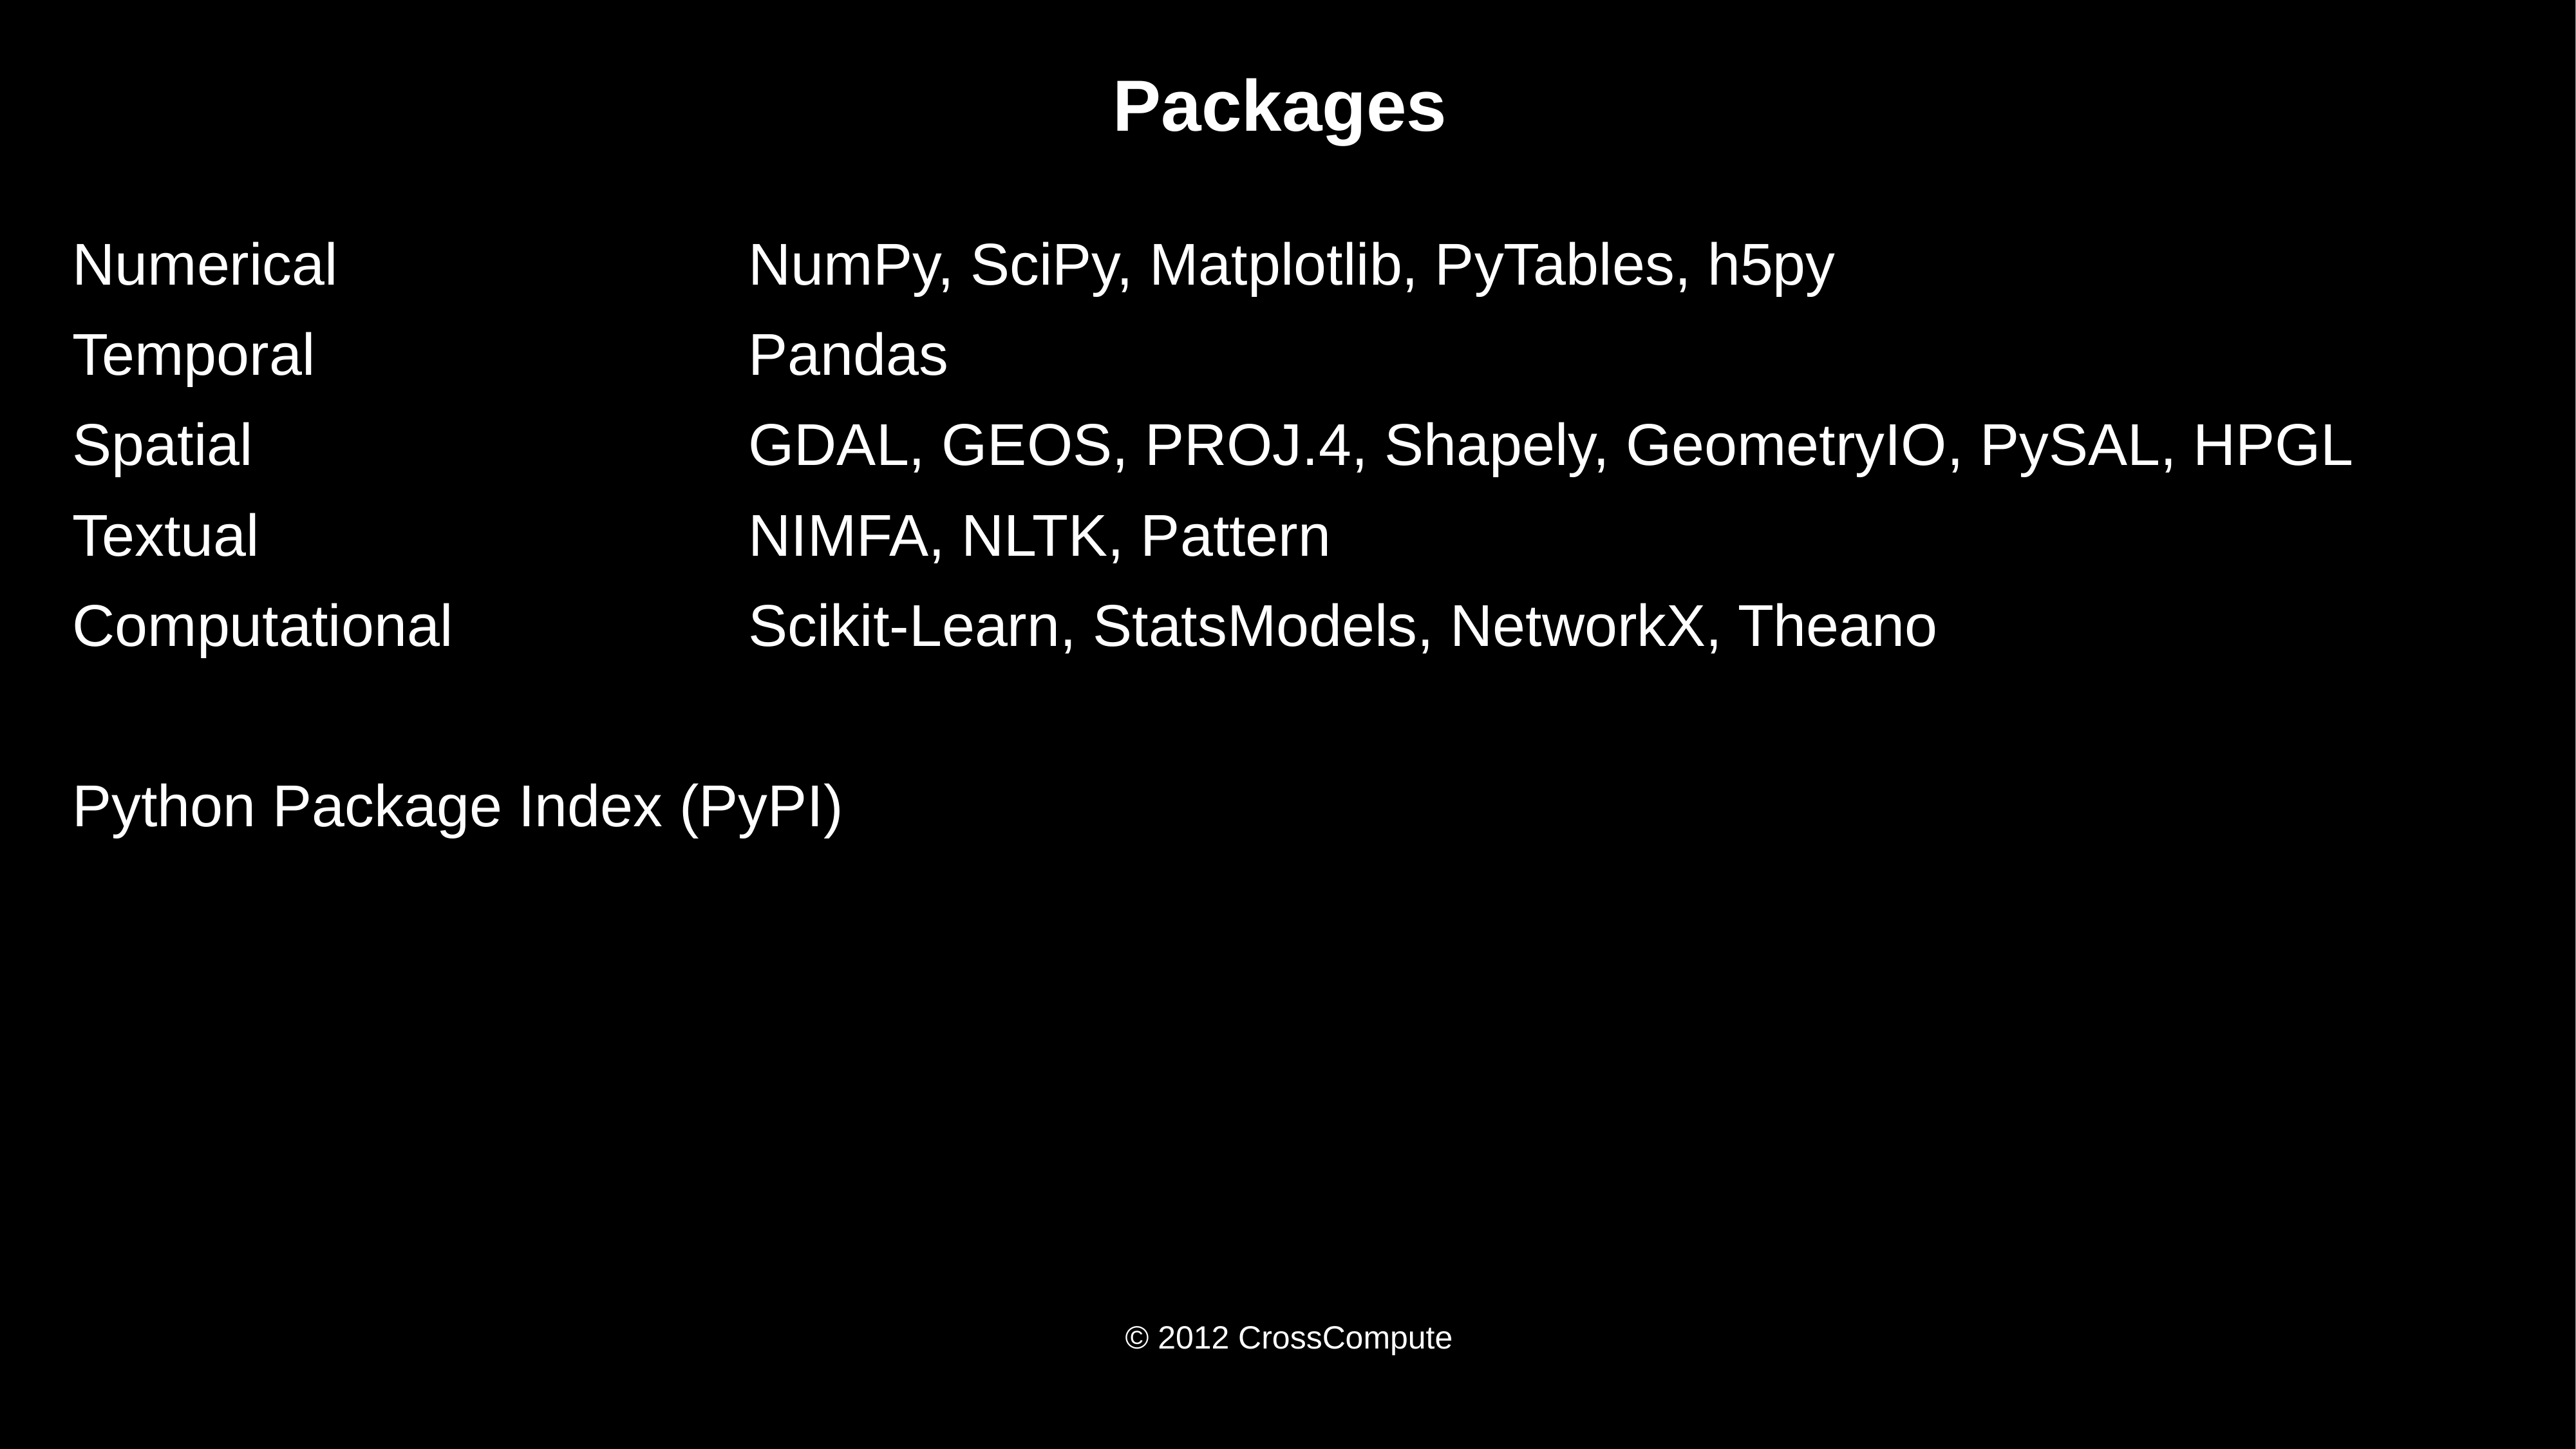

# Packages
Numerical	NumPy, SciPy, Matplotlib, PyTables, h5py
Temporal	Pandas
Spatial	GDAL, GEOS, PROJ.4, Shapely, GeometryIO, PySAL, HPGL
Textual	NIMFA, NLTK, Pattern
Computational	Scikit-Learn, StatsModels, NetworkX, Theano
Python Package Index (PyPI)
© 2012 CrossCompute